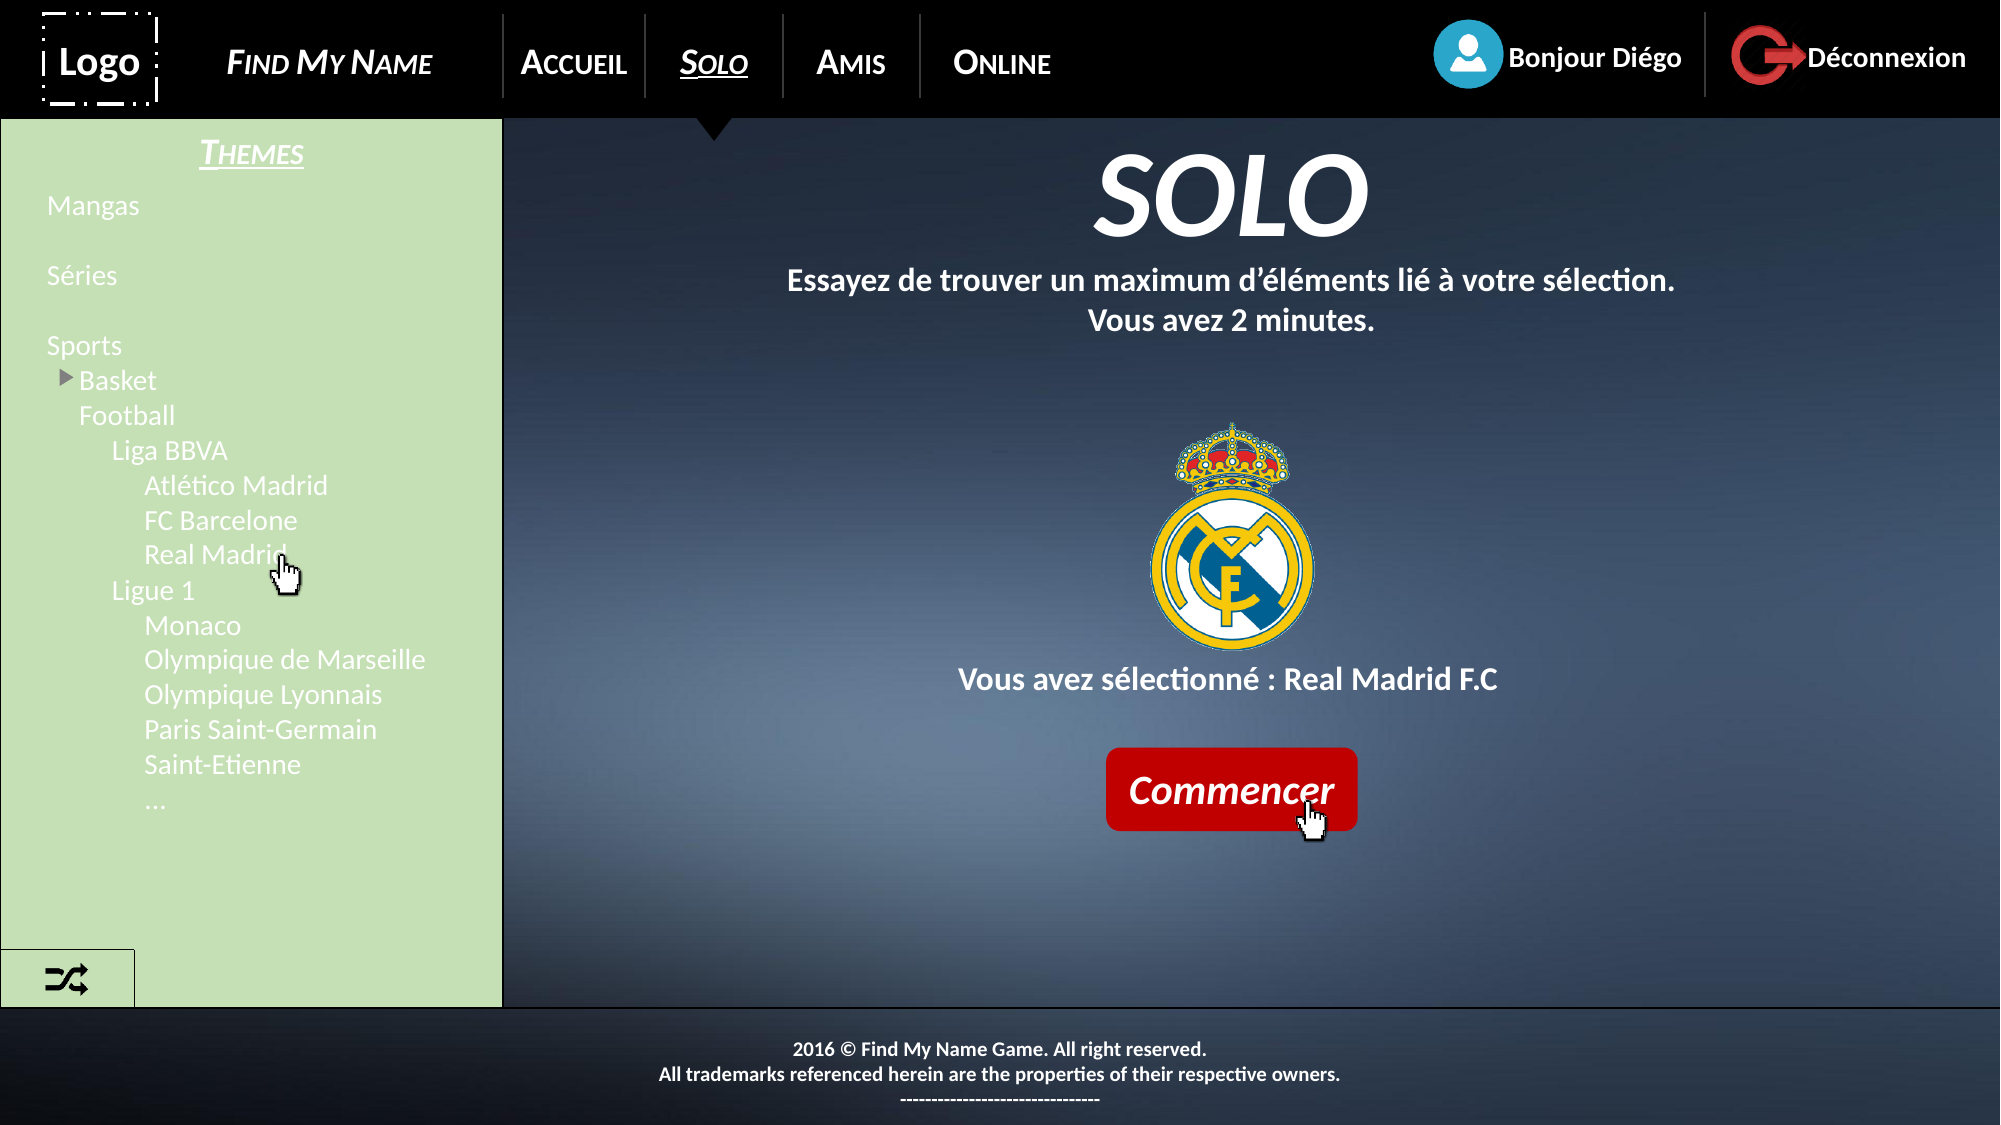

Logo
Bonjour Diégo
Déconnexion
FIND MY NAME
ACCUEIL
SOLO
AMIS
ONLINE
THEMES
SOLO
Mangas
Séries
Sports
 Basket
 Football
 Liga BBVA
 Atlético Madrid
 FC Barcelone
 Real Madrid
 Ligue 1
 Monaco
 Olympique de Marseille
 Olympique Lyonnais
 Paris Saint-Germain
 Saint-Etienne
 ...
Essayez de trouver un maximum d’éléments lié à votre sélection.
Vous avez 2 minutes.
Vous avez sélectionné : Real Madrid F.C
Commencer
2016 © Find My Name Game. All right reserved.
All trademarks referenced herein are the properties of their respective owners.
--------------------------------